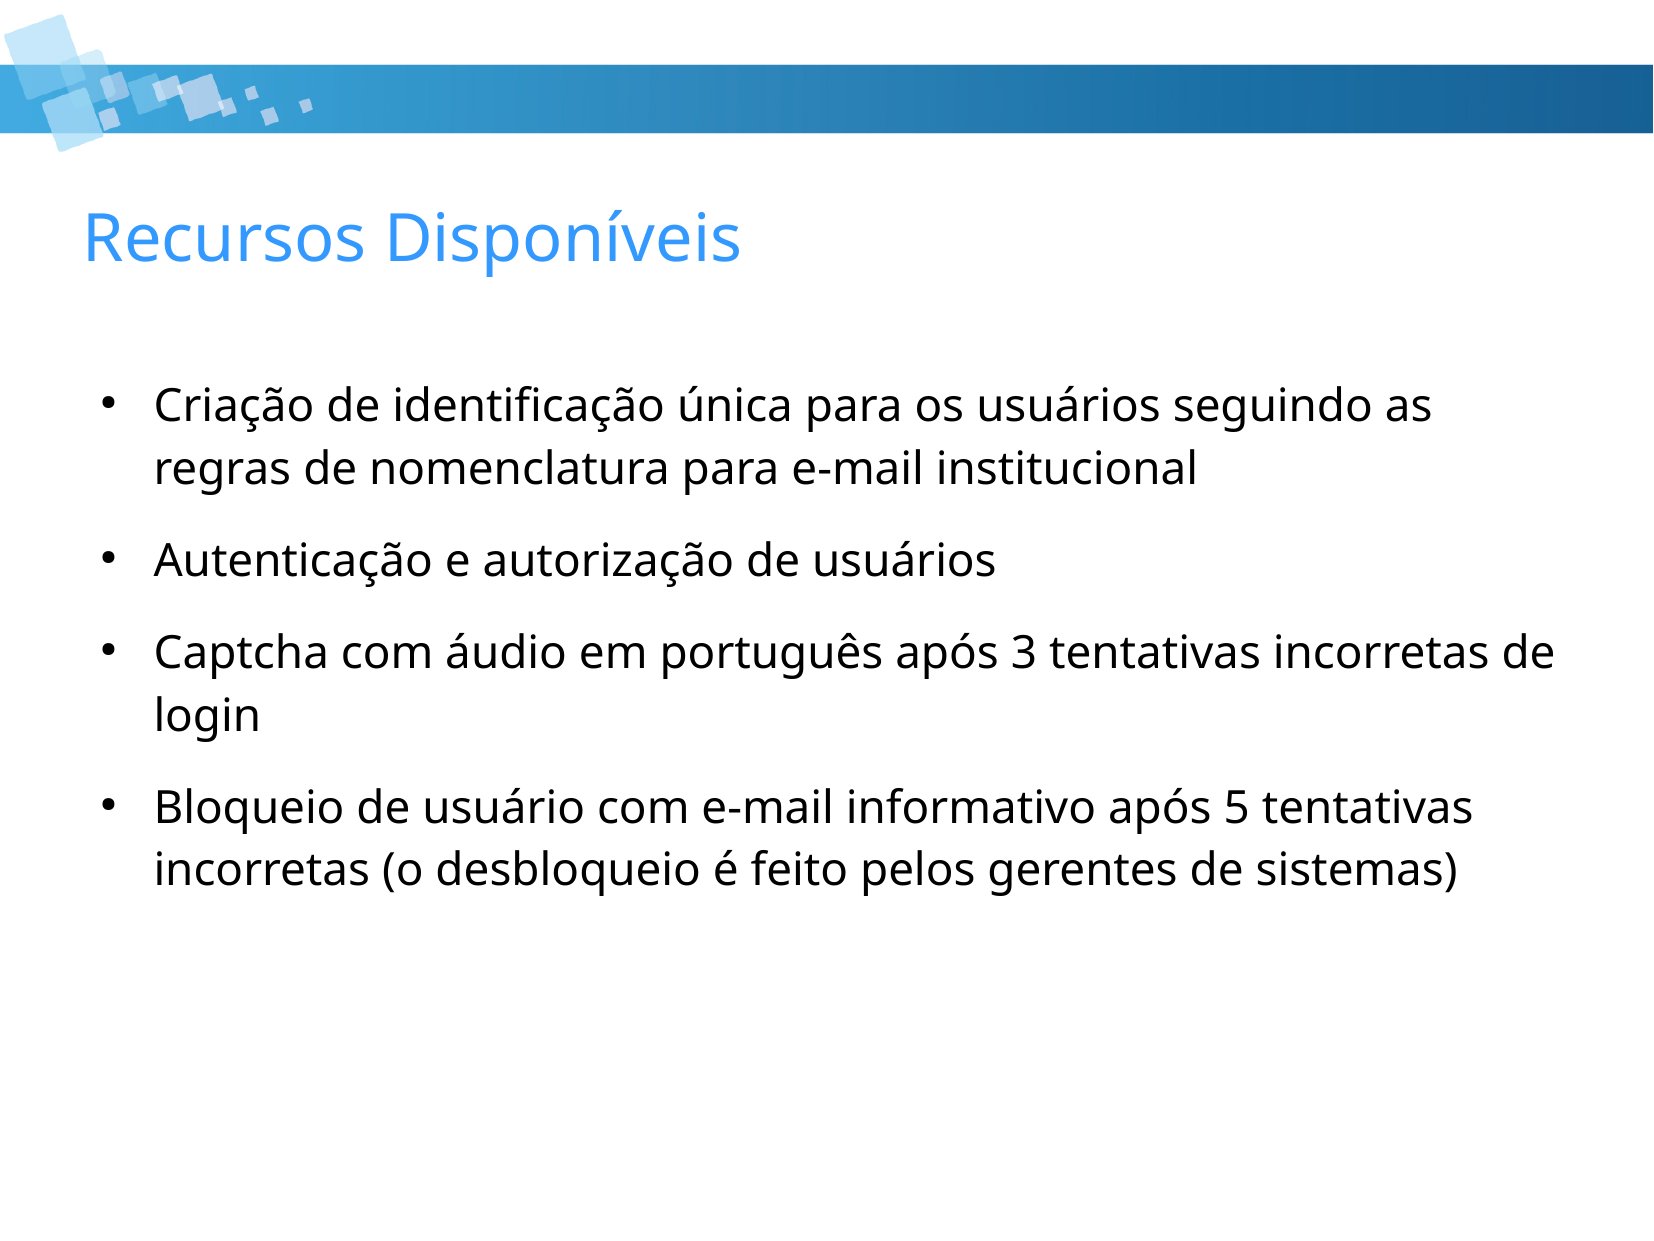

# Recursos Disponíveis
Criação de identificação única para os usuários seguindo as regras de nomenclatura para e-mail institucional
Autenticação e autorização de usuários
Captcha com áudio em português após 3 tentativas incorretas de login
Bloqueio de usuário com e-mail informativo após 5 tentativas incorretas (o desbloqueio é feito pelos gerentes de sistemas)